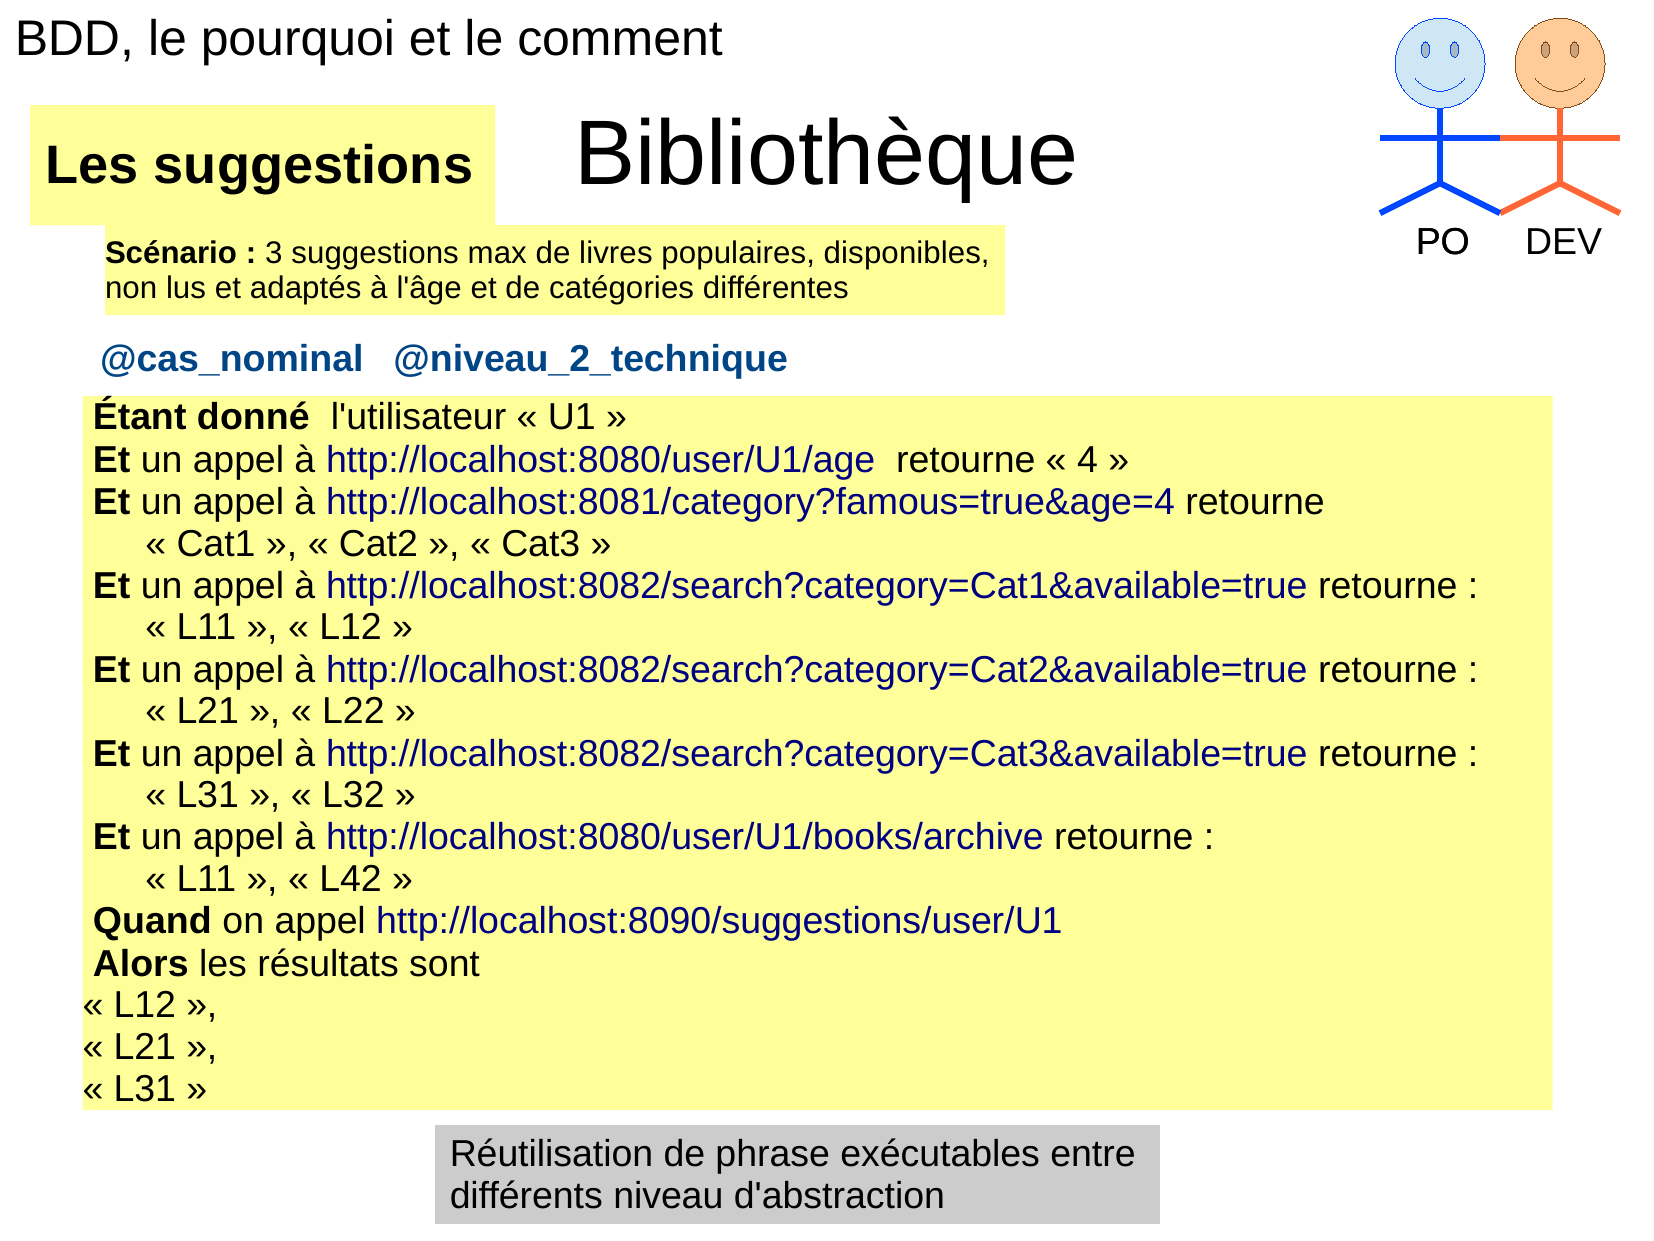

BDD, le pourquoi et le comment
 PO
 PO
 DEV
# Bibliothèque
 Les suggestions
 Les suggestions
Scénario : 3 suggestions max de livres populaires, disponibles, non lus et adaptés à l'âge et de catégories différentes
@cas_nominal
@niveau_2_technique
 Étant donné l'utilisateur « U1 »
 Et un appel à http://localhost:8080/user/U1/age retourne « 4 »
 Et un appel à http://localhost:8081/category?famous=true&age=4 retourne
 « Cat1 », « Cat2 », « Cat3 »
 Et un appel à http://localhost:8082/search?category=Cat1&available=true retourne :
 « L11 », « L12 »
 Et un appel à http://localhost:8082/search?category=Cat2&available=true retourne :
 « L21 », « L22 »
 Et un appel à http://localhost:8082/search?category=Cat3&available=true retourne :
 « L31 », « L32 »
 Et un appel à http://localhost:8080/user/U1/books/archive retourne :
 « L11 », « L42 »
 Quand on appel http://localhost:8090/suggestions/user/U1
 Alors les résultats sont
« L12 »,
« L21 »,
« L31 »
Réutilisation de phrase exécutables entre différents niveau d'abstraction